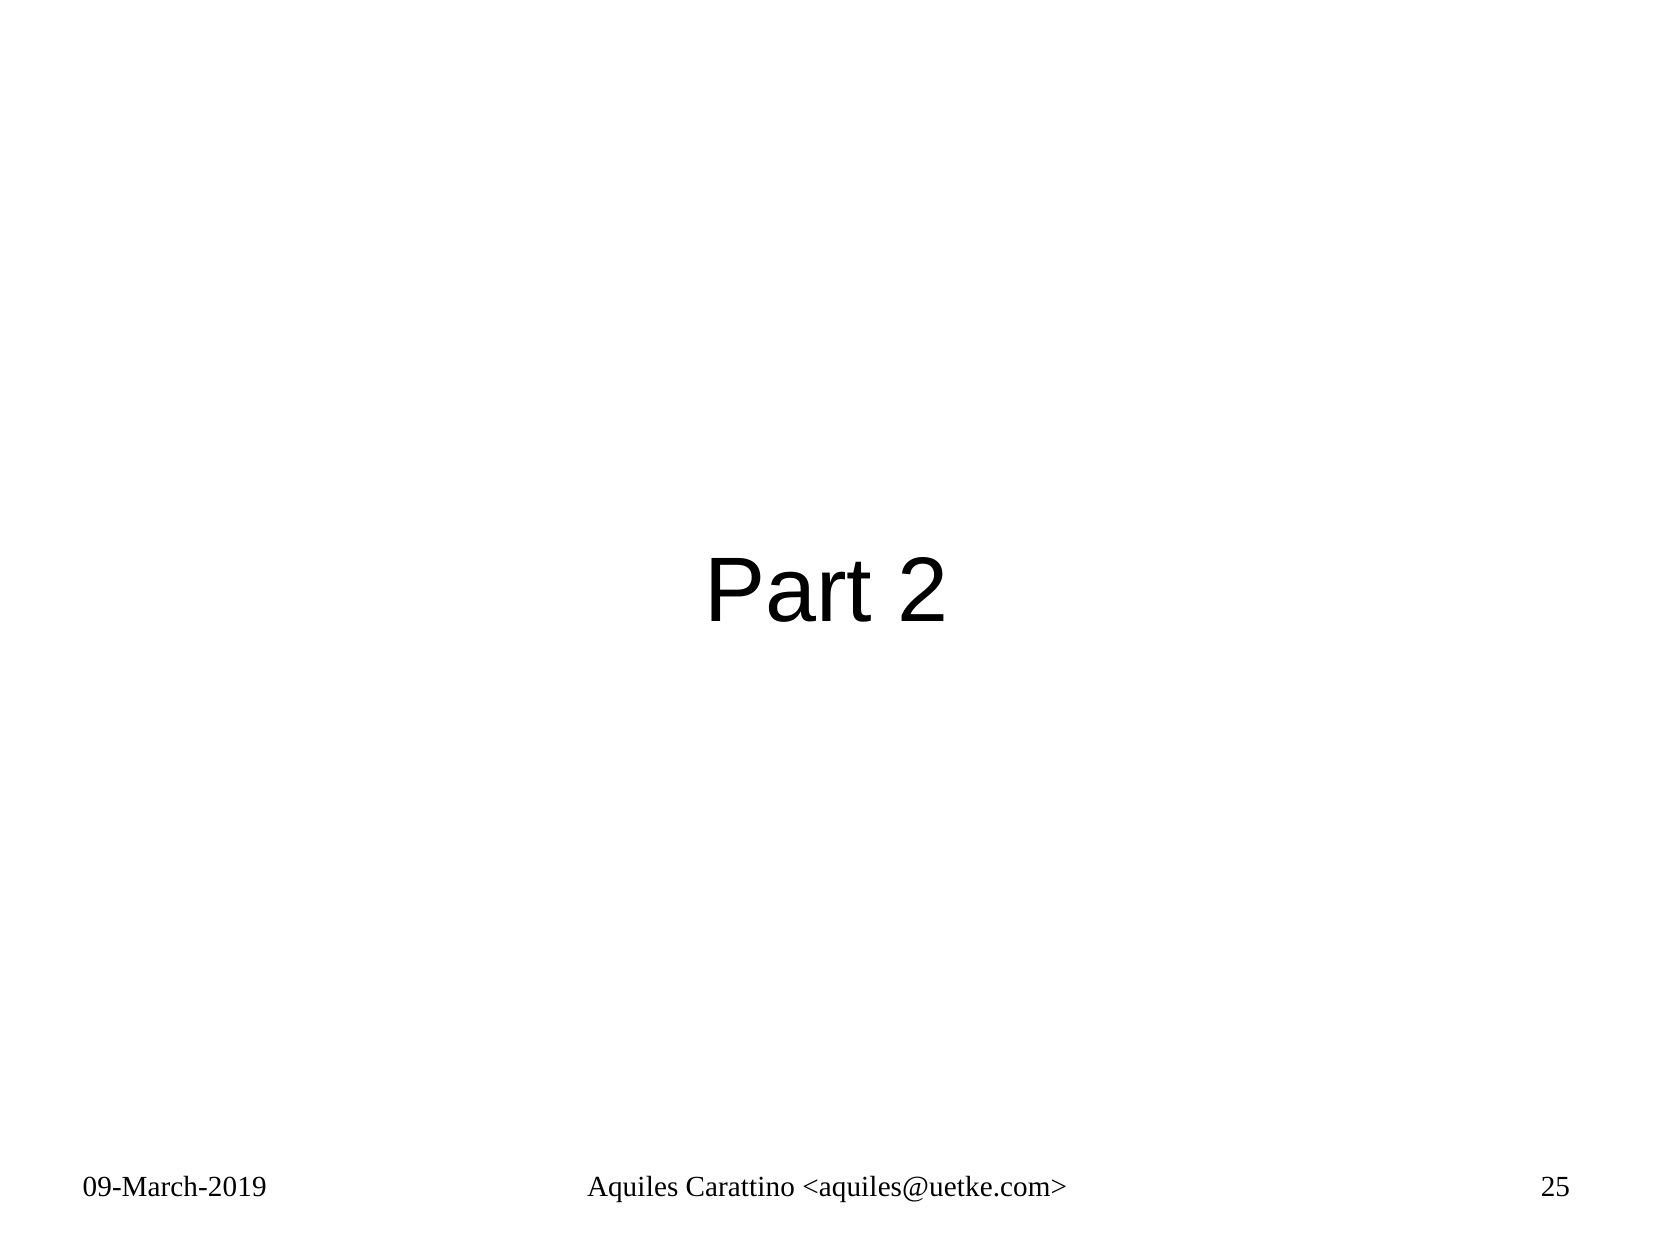

# Part 2
09-March-2019
Aquiles Carattino <aquiles@uetke.com>
25